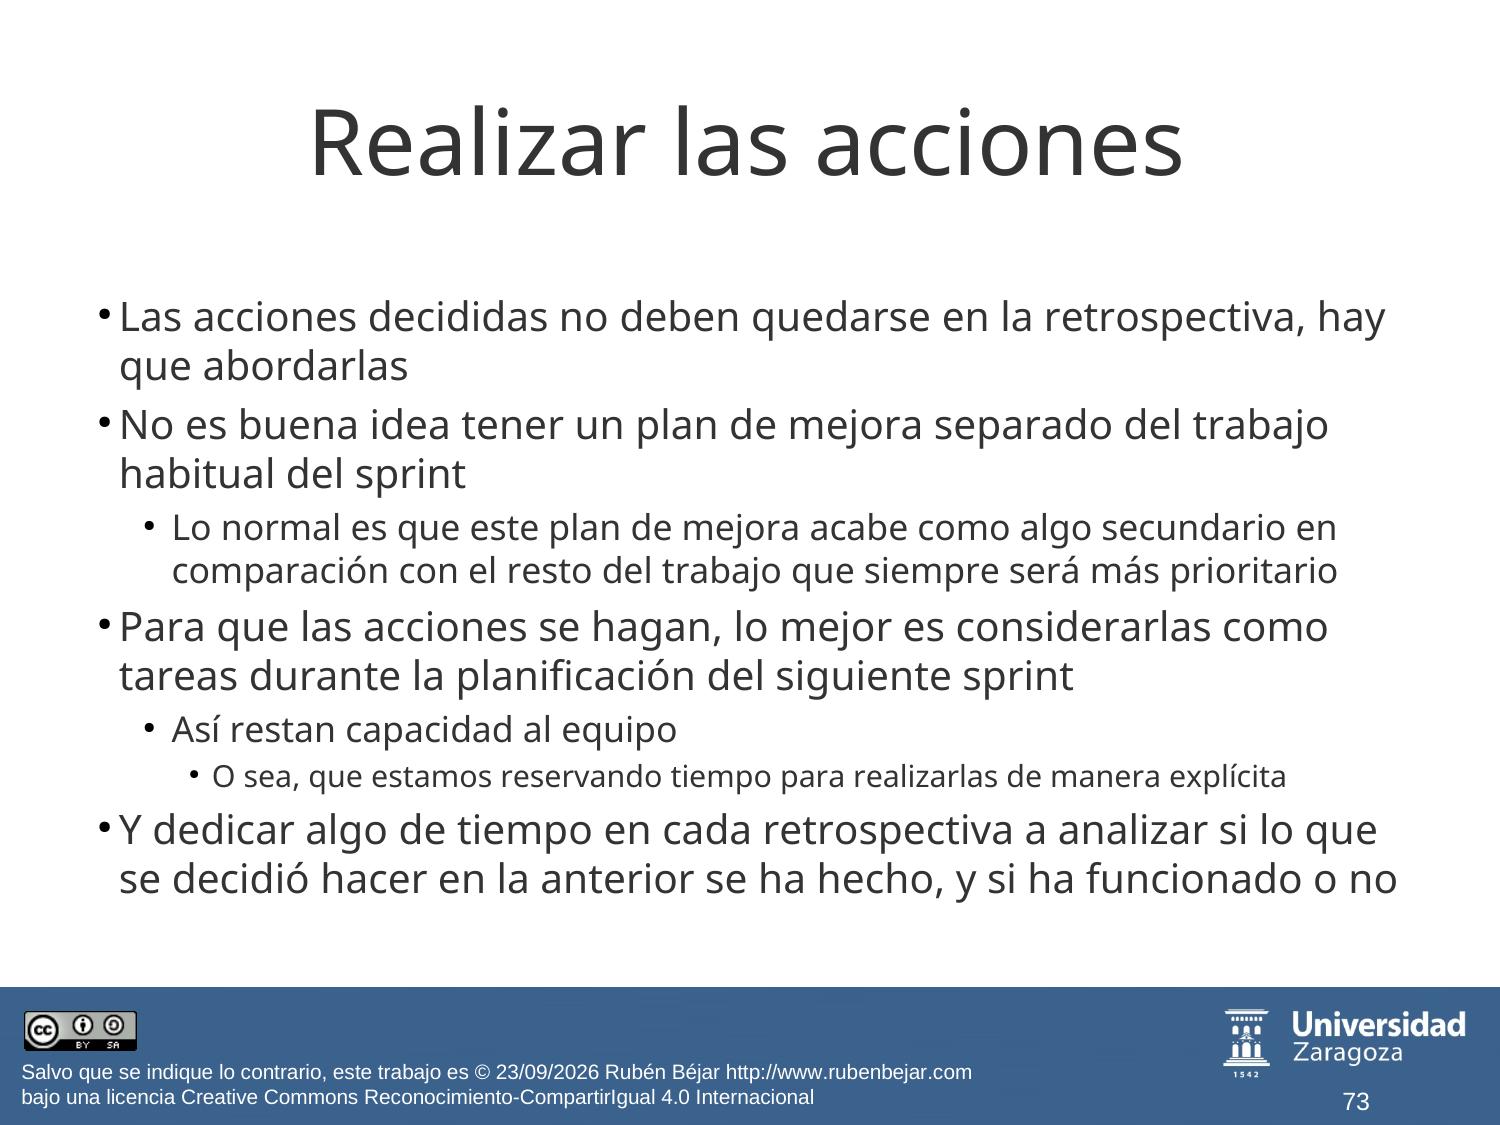

# Realizar las acciones
Las acciones decididas no deben quedarse en la retrospectiva, hay que abordarlas
No es buena idea tener un plan de mejora separado del trabajo habitual del sprint
Lo normal es que este plan de mejora acabe como algo secundario en comparación con el resto del trabajo que siempre será más prioritario
Para que las acciones se hagan, lo mejor es considerarlas como tareas durante la planificación del siguiente sprint
Así restan capacidad al equipo
O sea, que estamos reservando tiempo para realizarlas de manera explícita
Y dedicar algo de tiempo en cada retrospectiva a analizar si lo que se decidió hacer en la anterior se ha hecho, y si ha funcionado o no